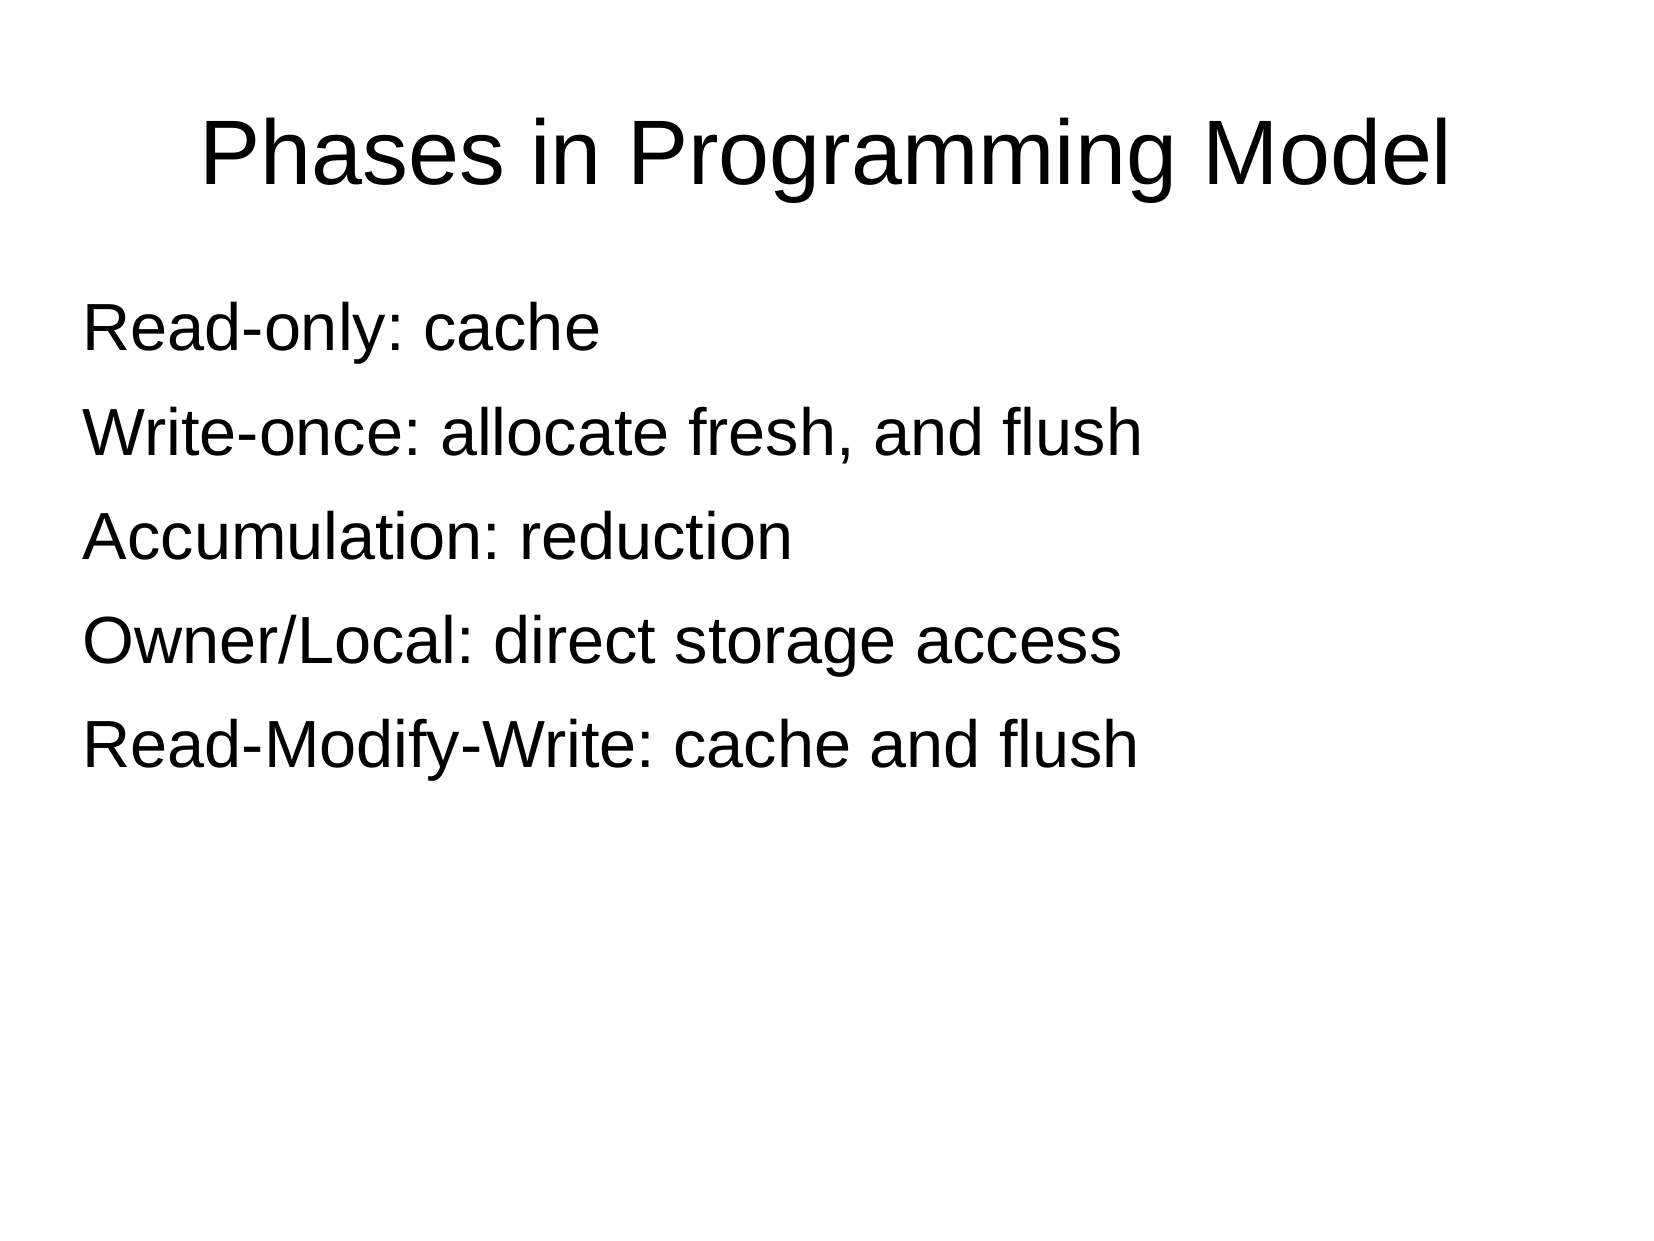

# Phases in Programming Model
Read-only: cache
Write-once: allocate fresh, and flush
Accumulation: reduction
Owner/Local: direct storage access
Read-Modify-Write: cache and flush